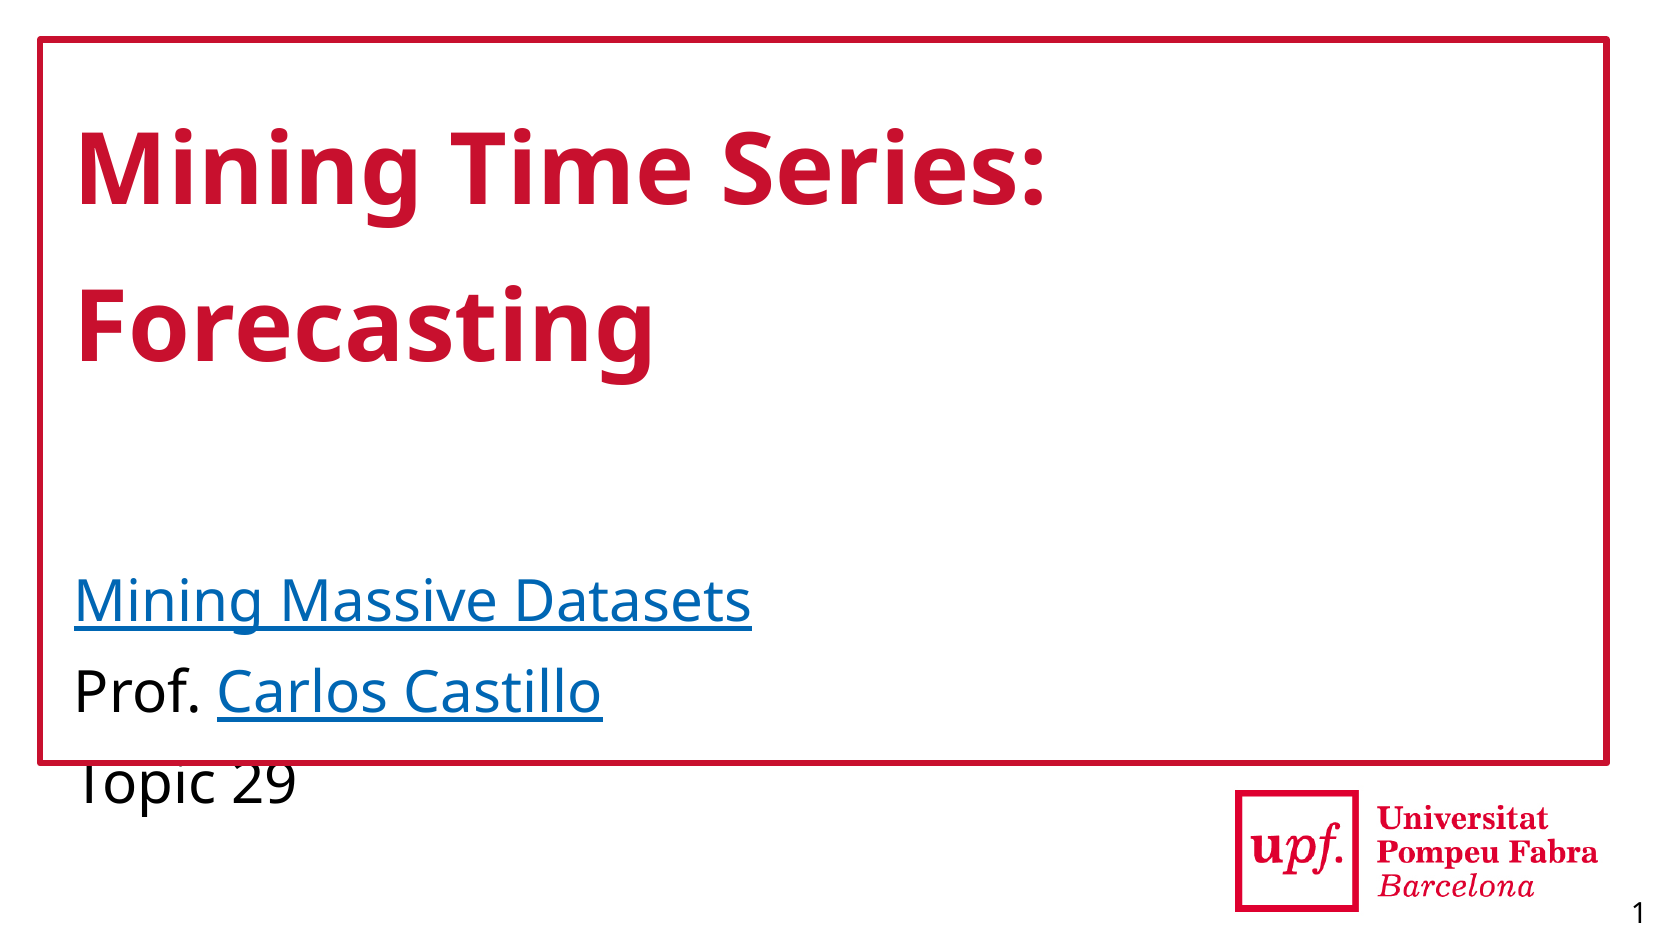

Mining Time Series:
Forecasting
Mining Massive Datasets
Prof. Carlos Castillo
Topic 29
1